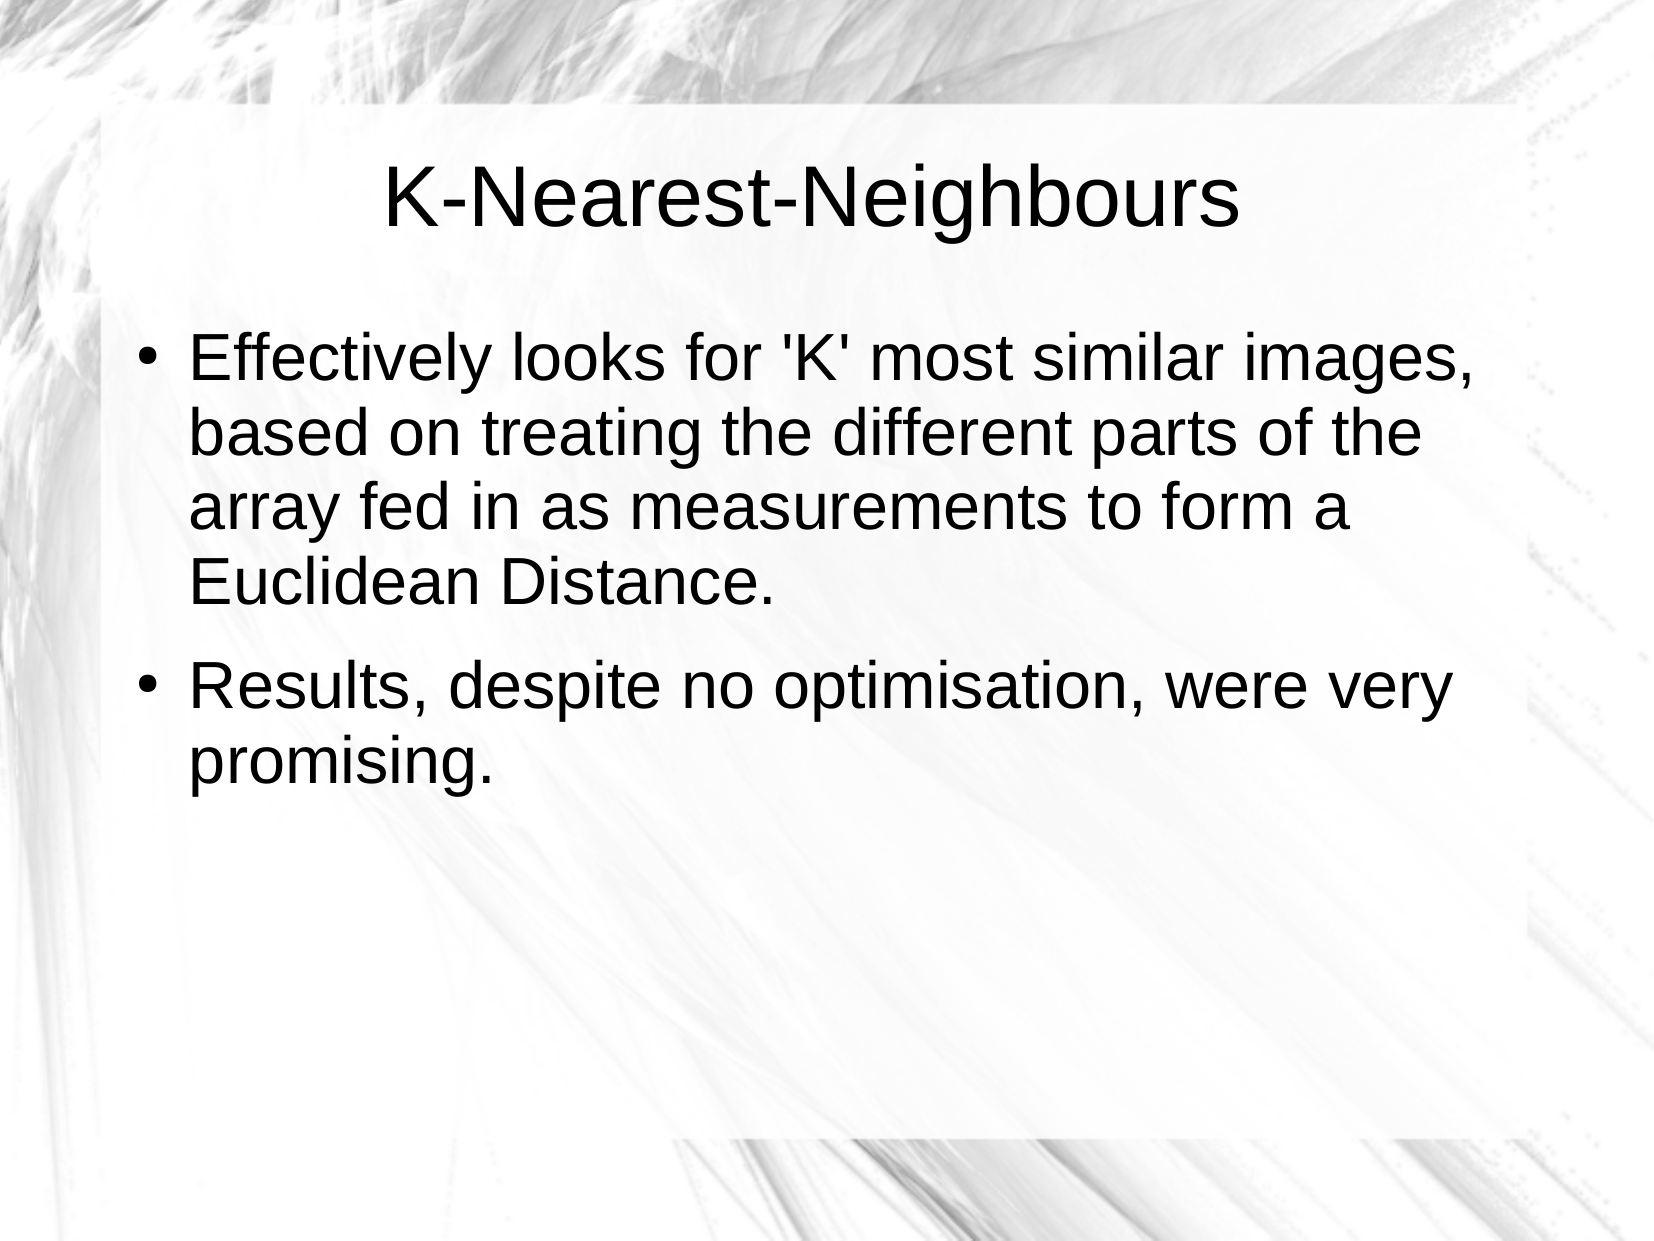

# K-Nearest-Neighbours
Effectively looks for 'K' most similar images, based on treating the different parts of the array fed in as measurements to form a Euclidean Distance.
Results, despite no optimisation, were very promising.